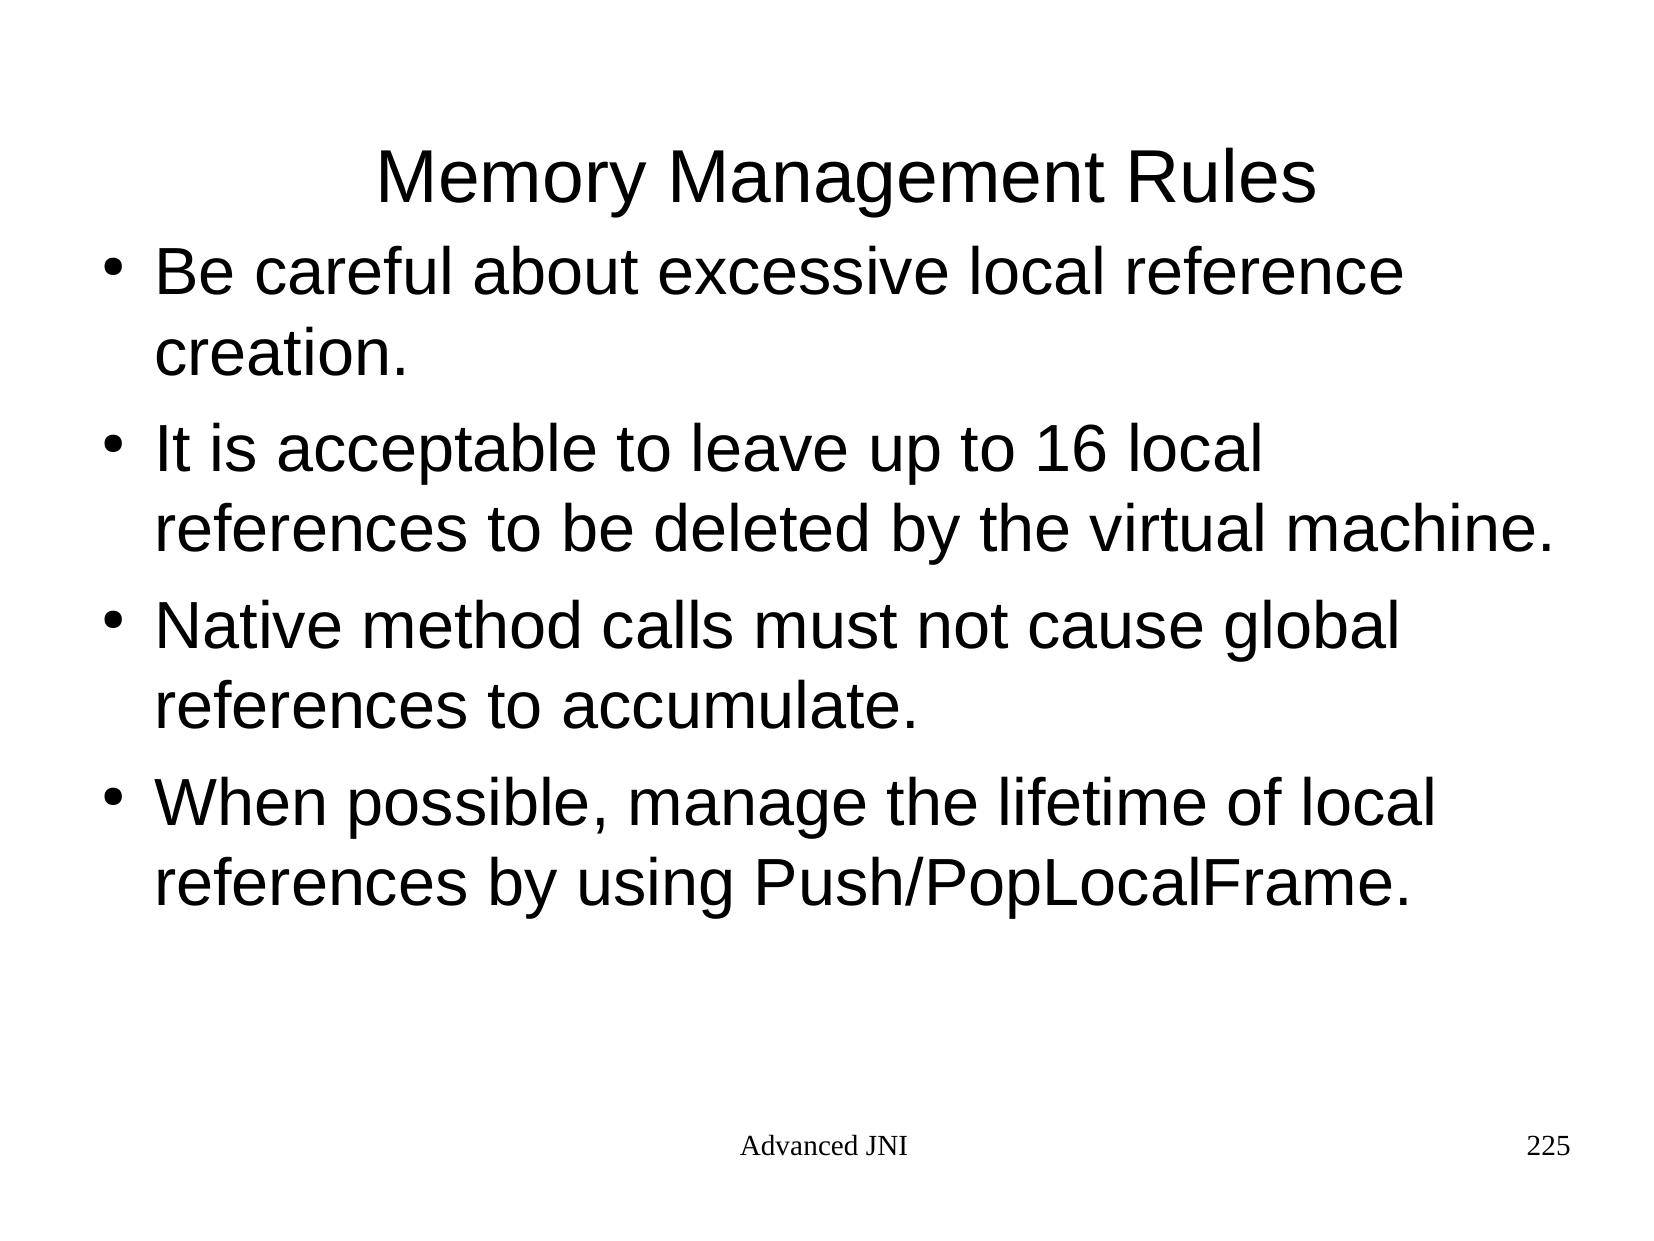

# Memory Management Rules
Be careful about excessive local reference creation.
It is acceptable to leave up to 16 local references to be deleted by the virtual machine.
Native method calls must not cause global references to accumulate.
When possible, manage the lifetime of local references by using Push/PopLocalFrame.
Advanced JNI
225